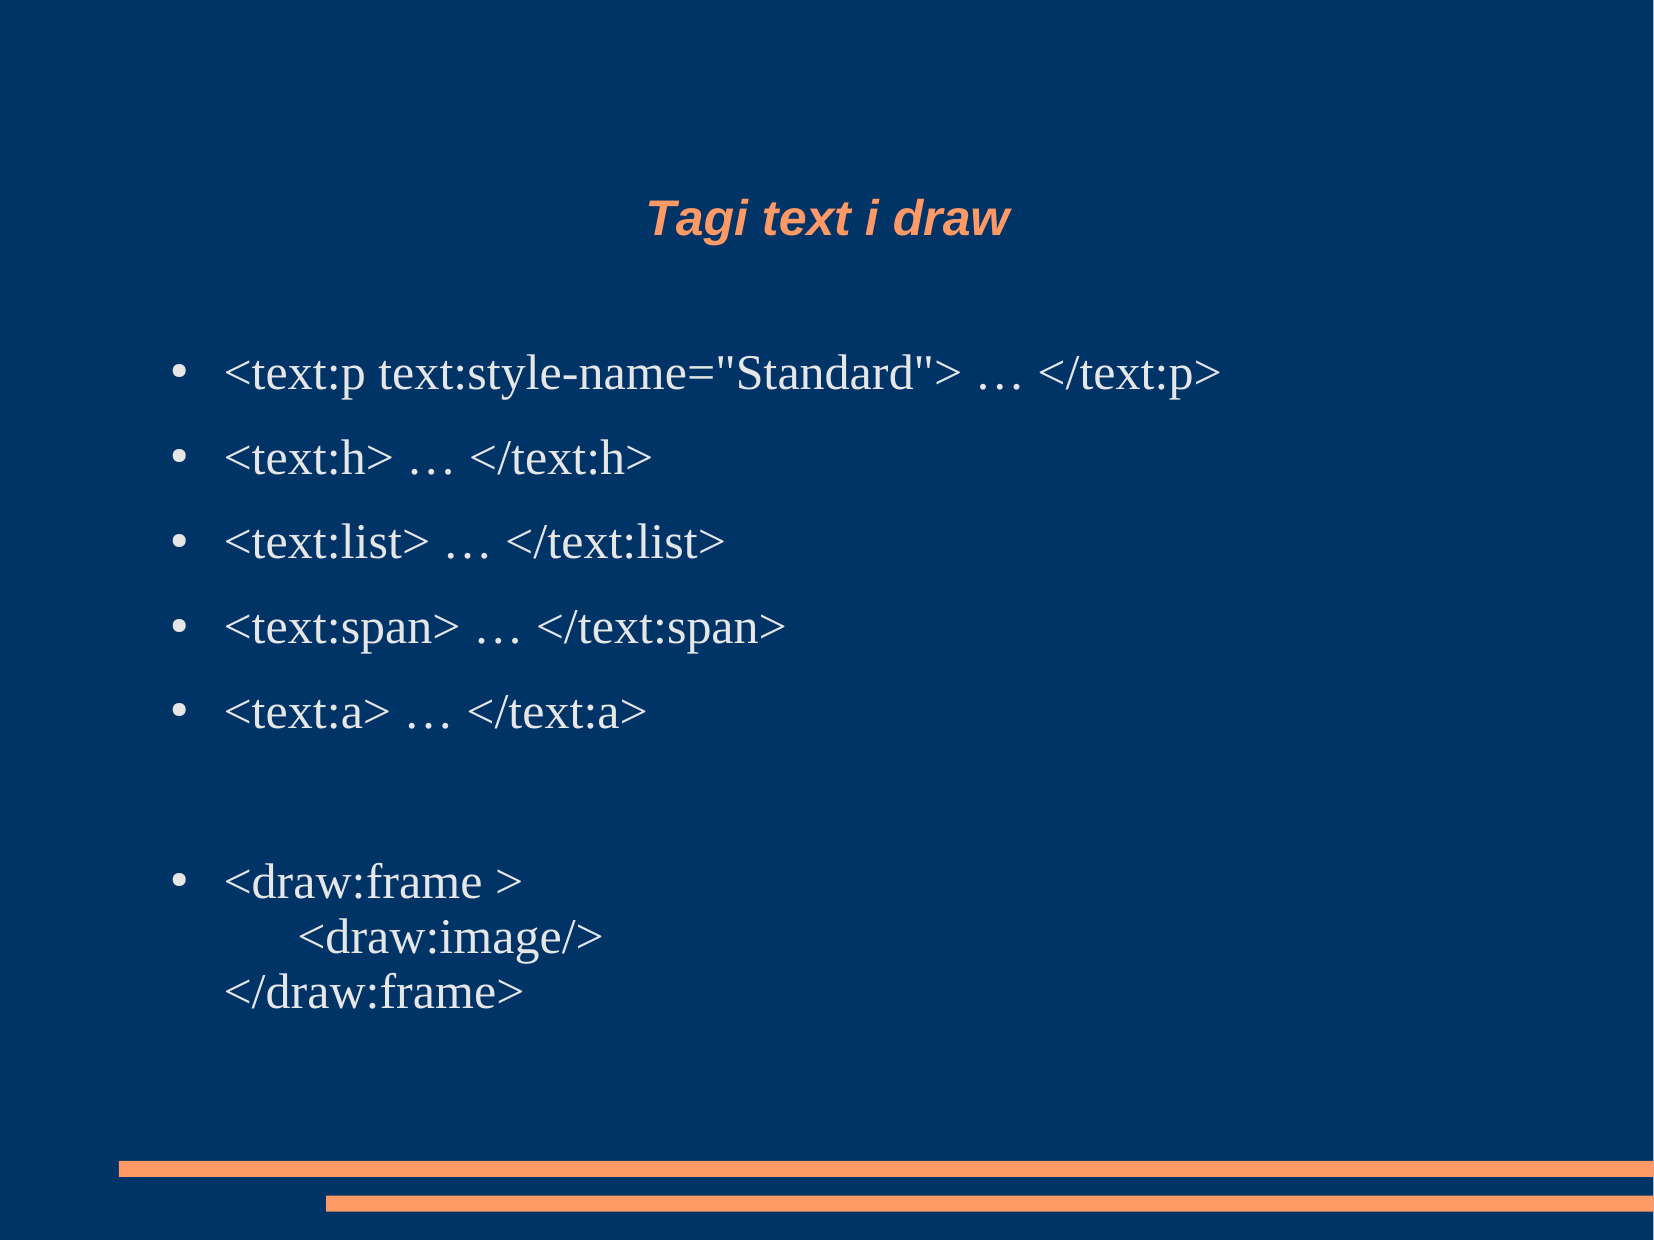

# Tagi text i draw
<text:p text:style-name="Standard"> … </text:p>
<text:h> … </text:h>
<text:list> … </text:list>
<text:span> … </text:span>
<text:a> … </text:a>
<draw:frame >
	<draw:image/>
</draw:frame>